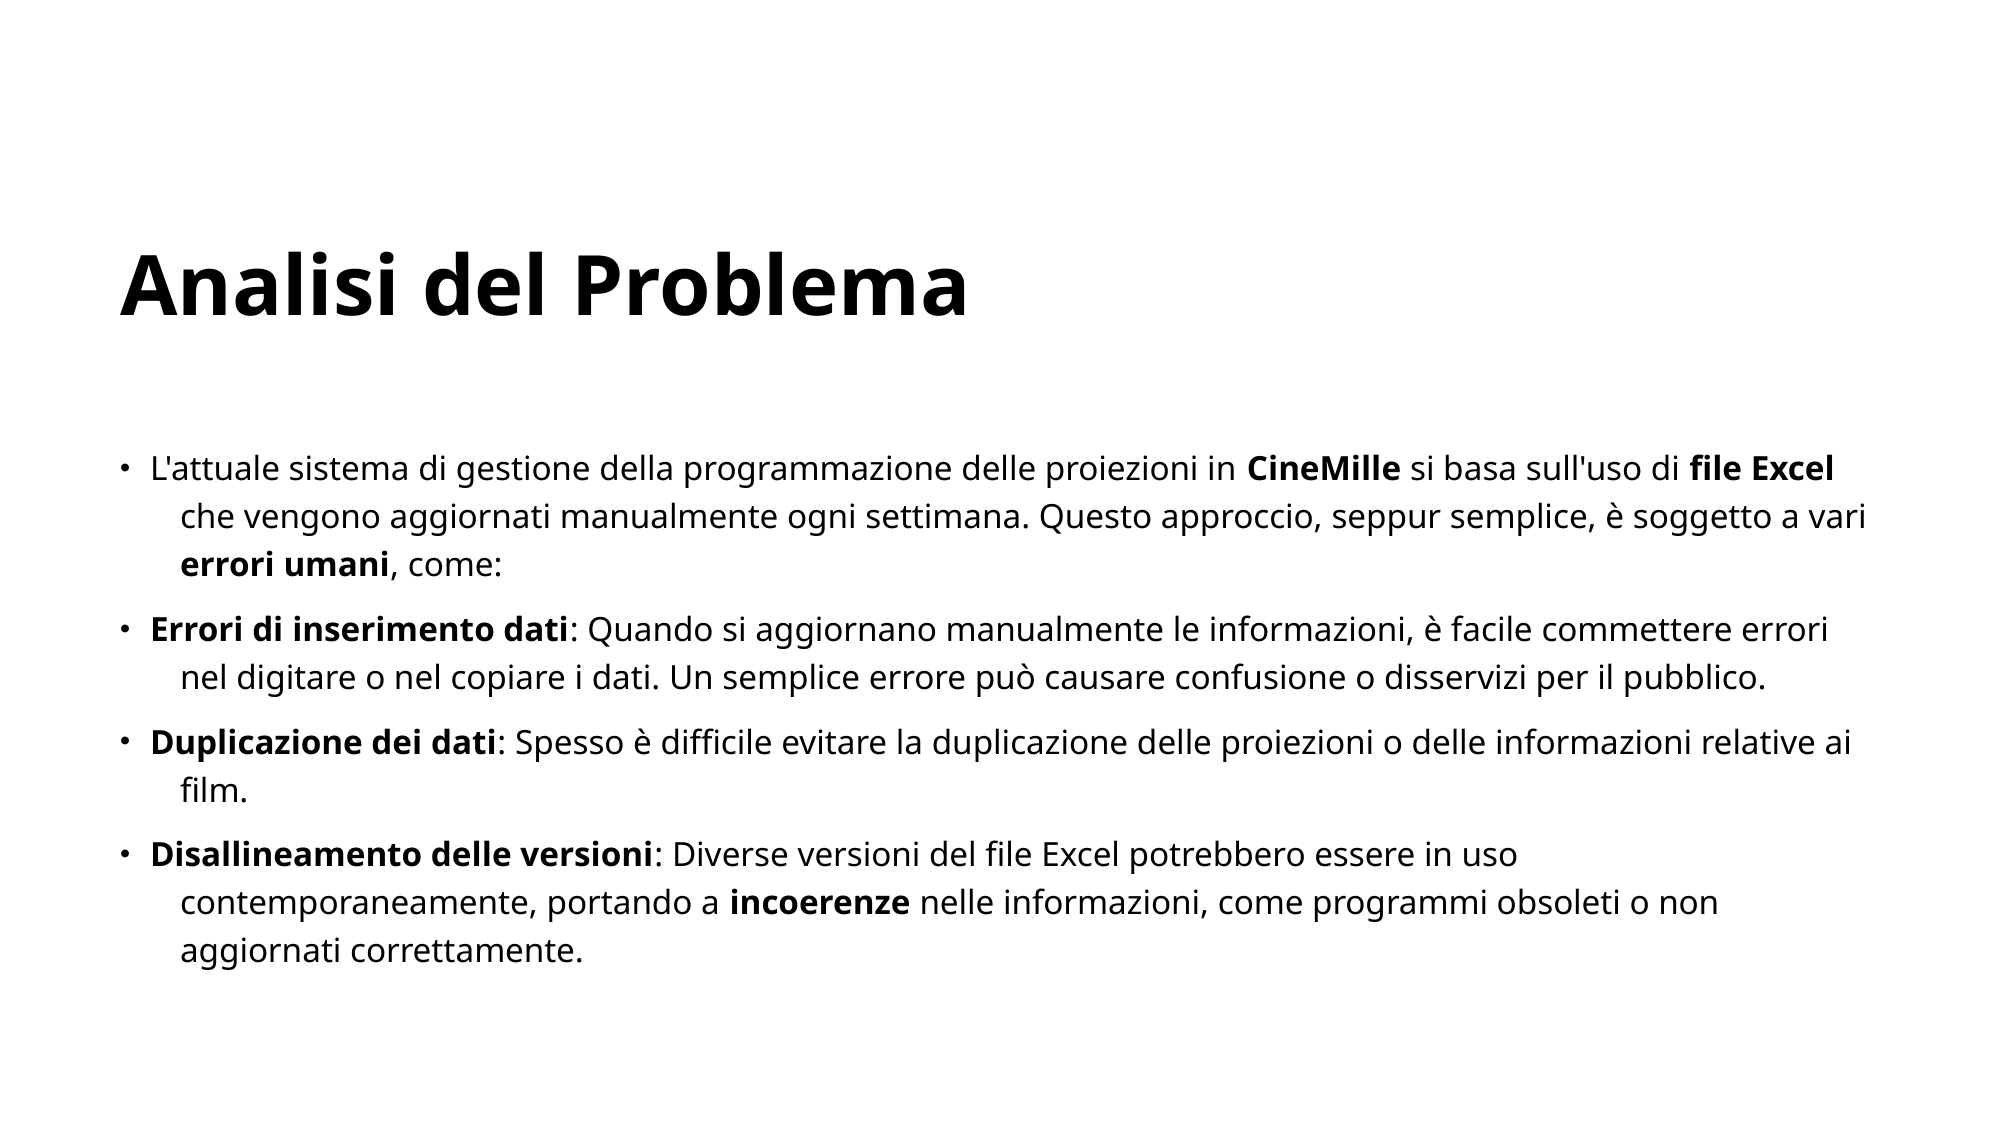

# Analisi del Problema
L'attuale sistema di gestione della programmazione delle proiezioni in CineMille si basa sull'uso di file Excel che vengono aggiornati manualmente ogni settimana. Questo approccio, seppur semplice, è soggetto a vari errori umani, come:
Errori di inserimento dati: Quando si aggiornano manualmente le informazioni, è facile commettere errori nel digitare o nel copiare i dati. Un semplice errore può causare confusione o disservizi per il pubblico.
Duplicazione dei dati: Spesso è difficile evitare la duplicazione delle proiezioni o delle informazioni relative ai film.
Disallineamento delle versioni: Diverse versioni del file Excel potrebbero essere in uso contemporaneamente, portando a incoerenze nelle informazioni, come programmi obsoleti o non aggiornati correttamente.